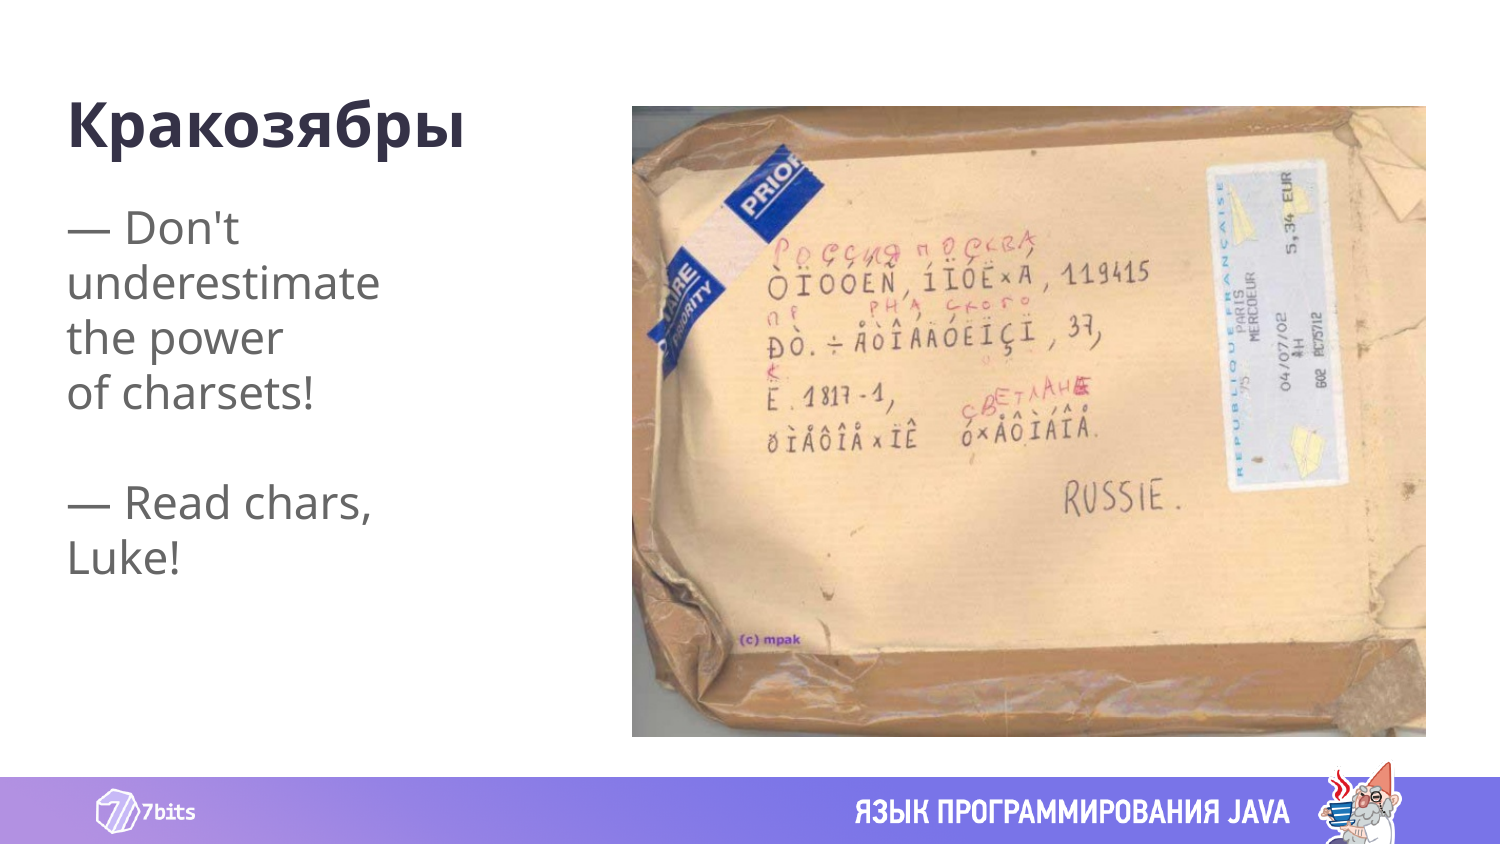

# Кракозябры
— Don't
underestimate
the power
of charsets!
— Read chars,
Luke!